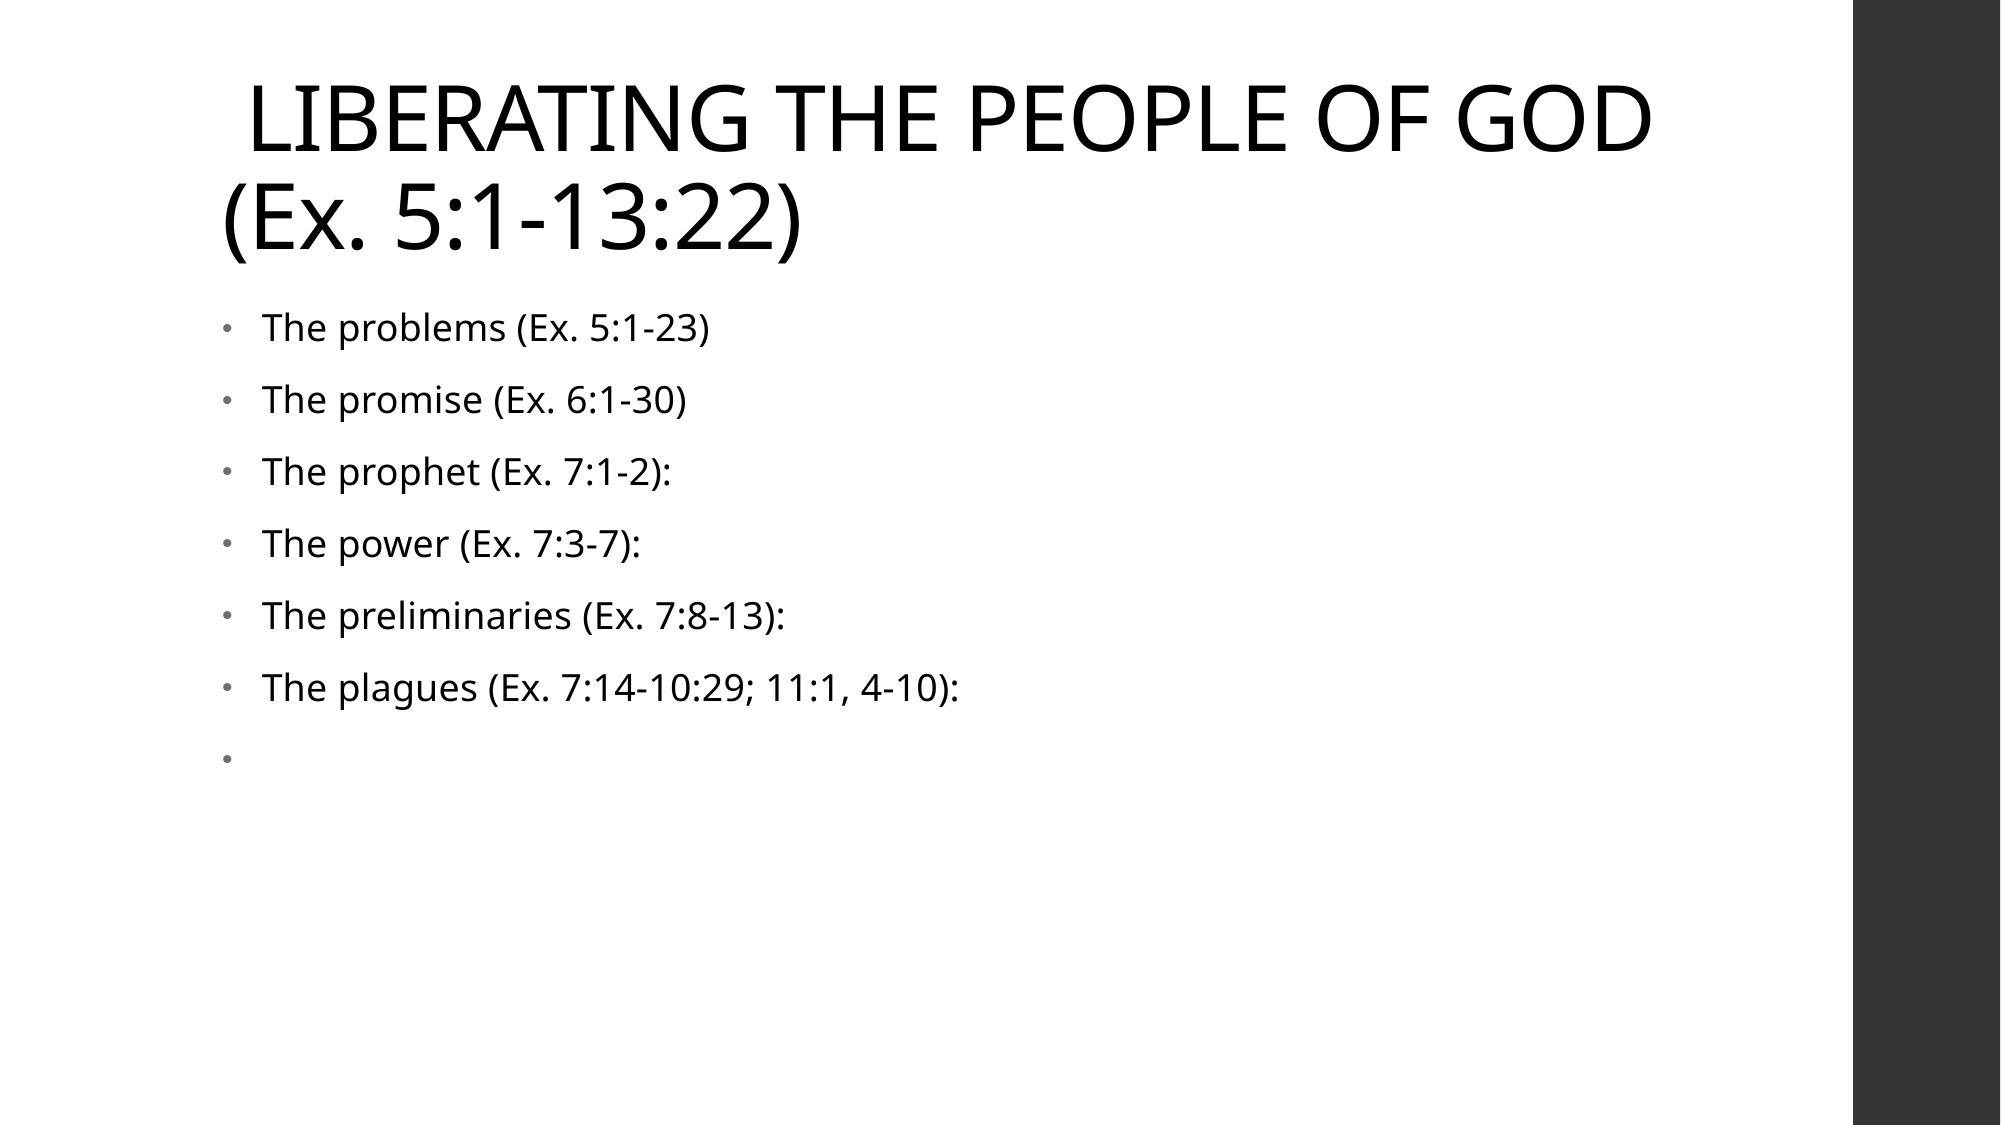

# LIBERATING THE PEOPLE OF GOD (Ex. 5:1-13:22)
 The problems (Ex. 5:1-23)
 The promise (Ex. 6:1-30)
 The prophet (Ex. 7:1-2):
 The power (Ex. 7:3-7):
 The preliminaries (Ex. 7:8-13):
 The plagues (Ex. 7:14-10:29; 11:1, 4-10):